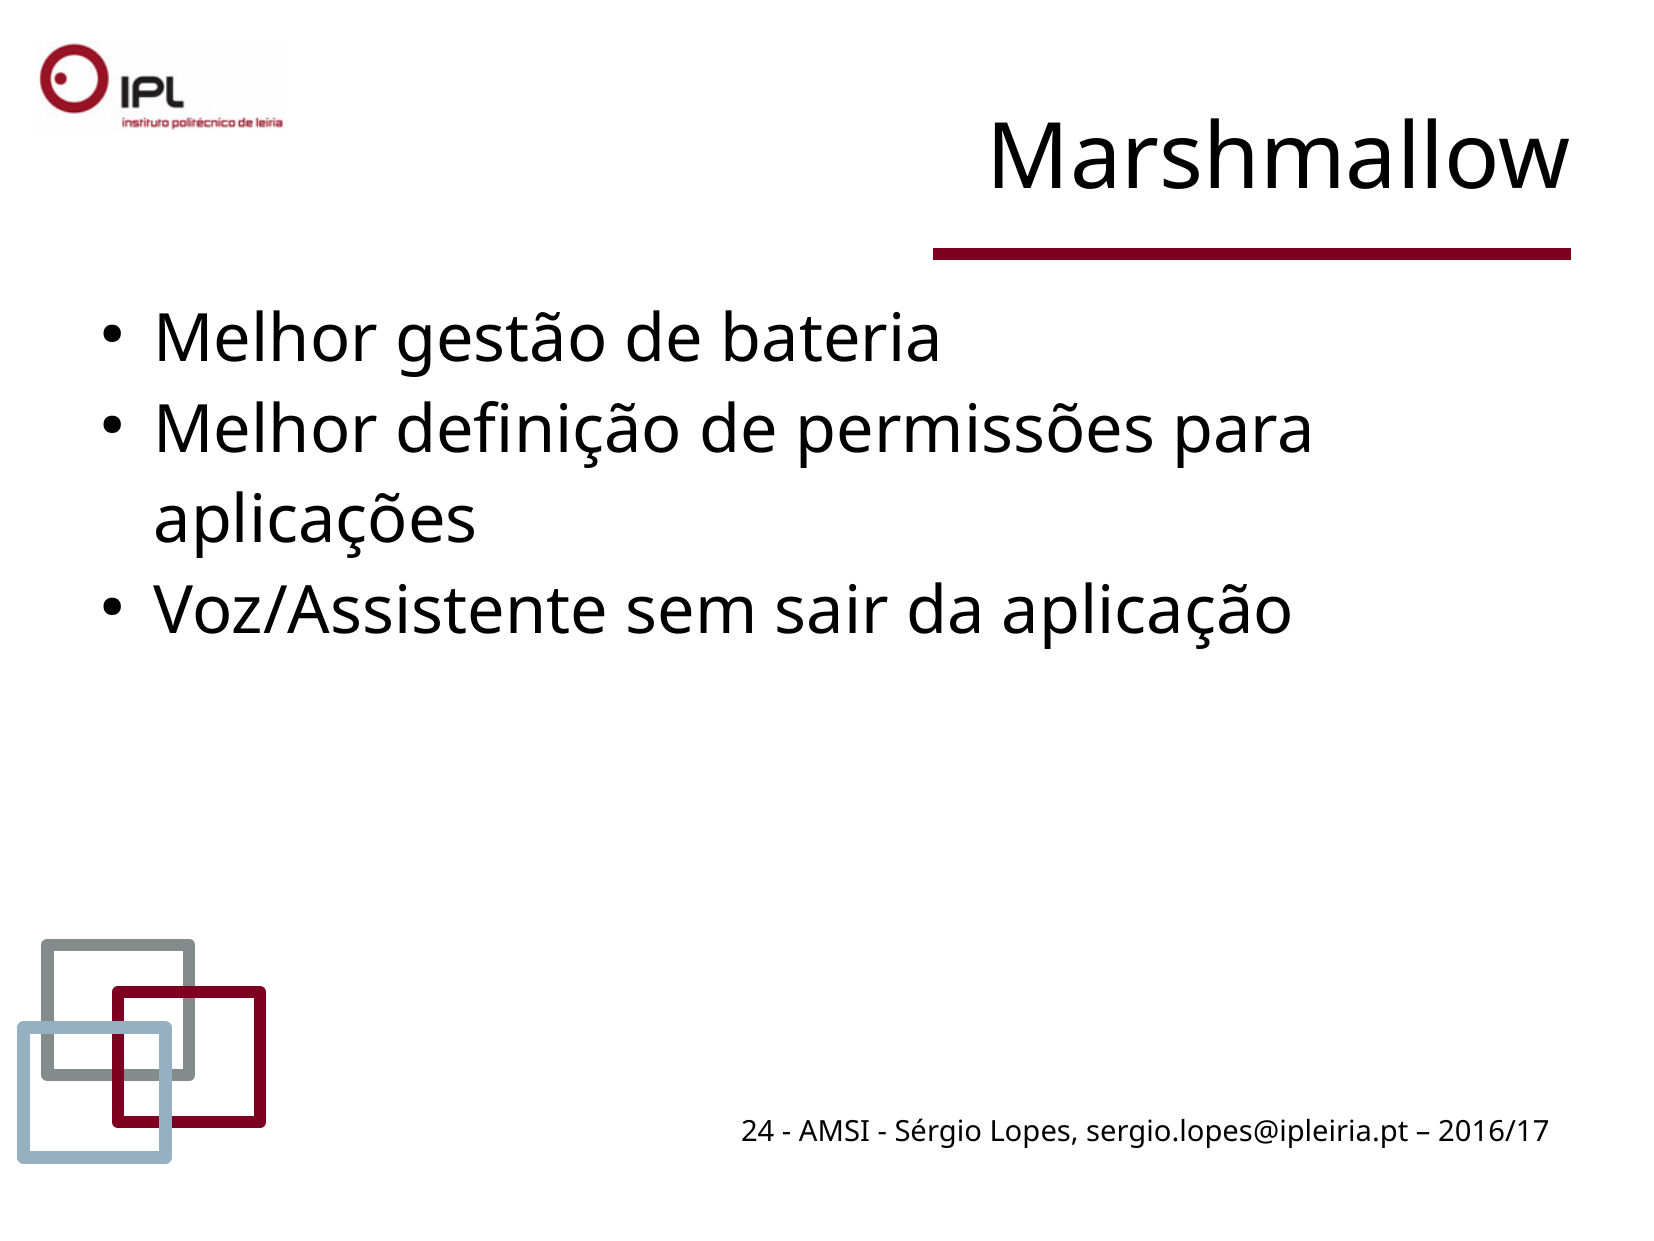

# Marshmallow
Melhor gestão de bateria
Melhor definição de permissões para aplicações
Voz/Assistente sem sair da aplicação
24 - AMSI - Sérgio Lopes, sergio.lopes@ipleiria.pt – 2016/17